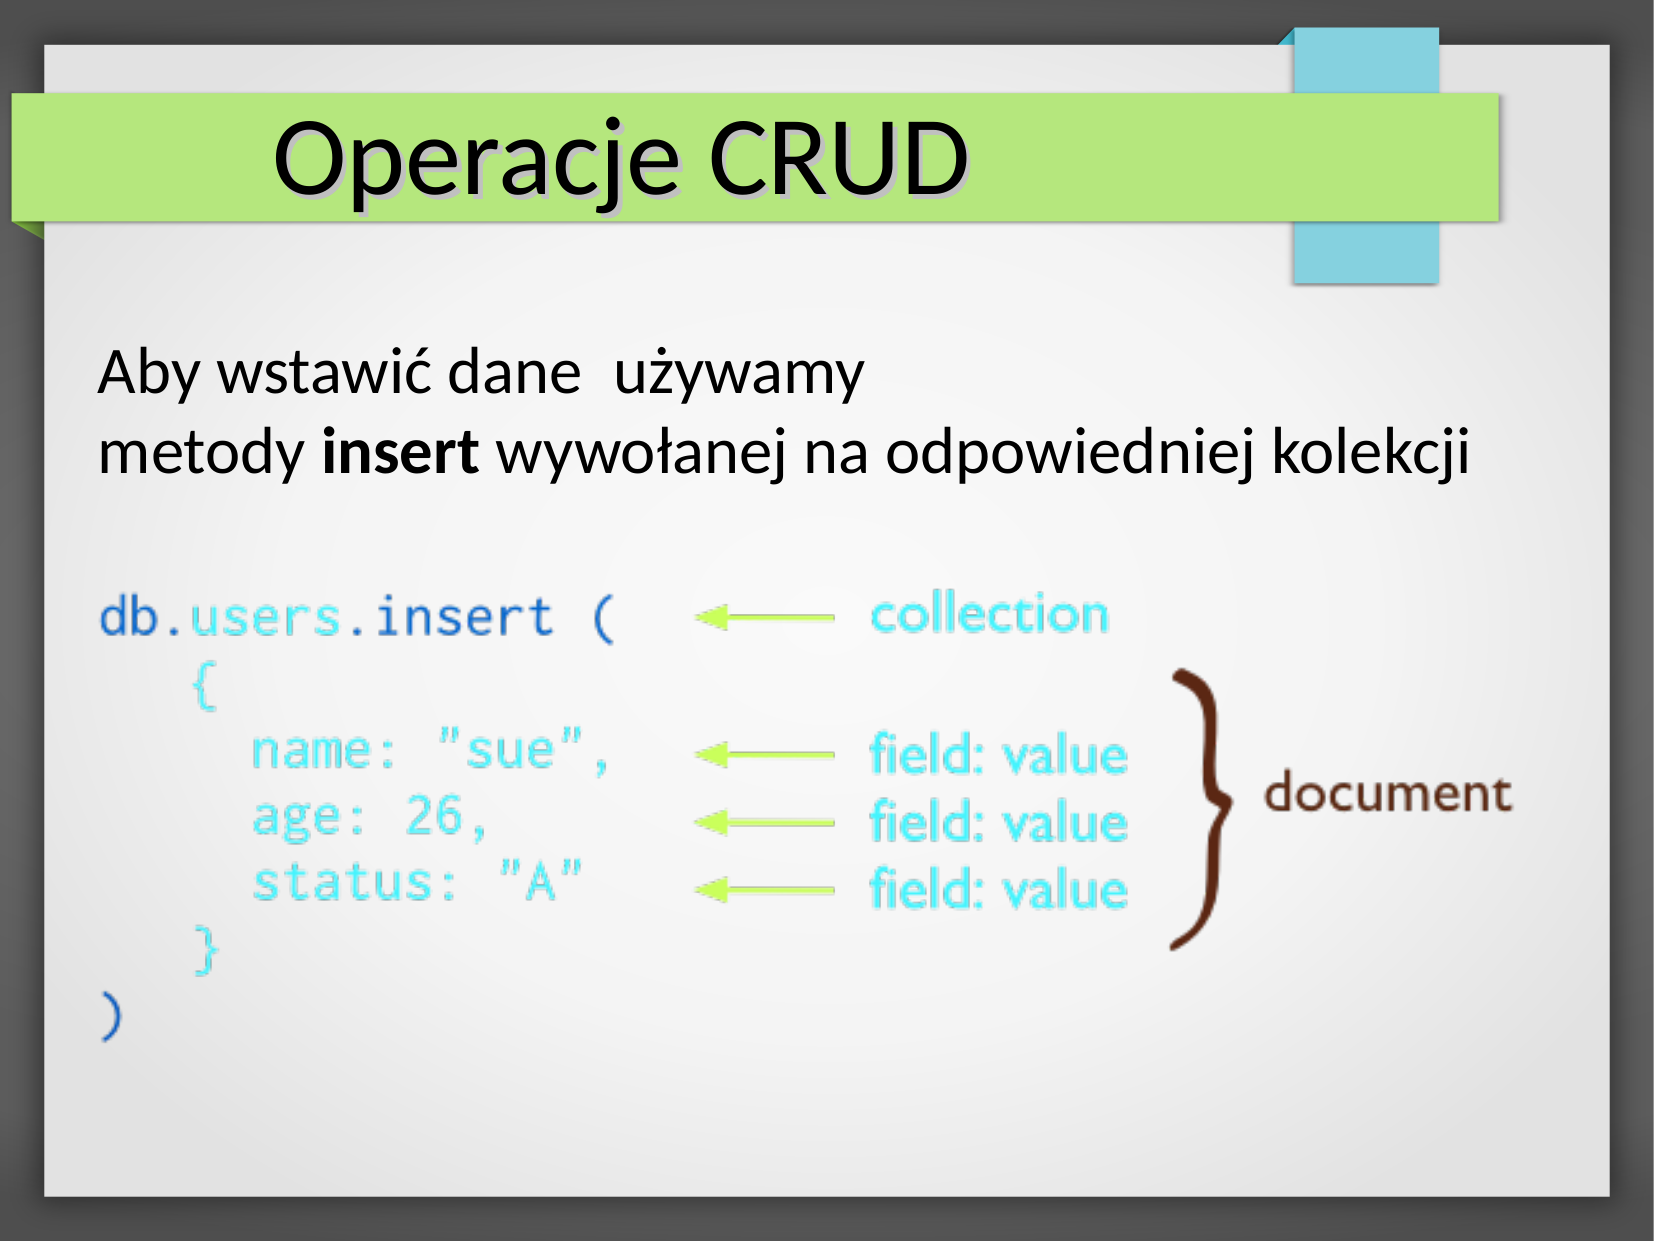

Operacje CRUD
Aby wstawić dane  używamy metody insert wywołanej na odpowiedniej kolekcji